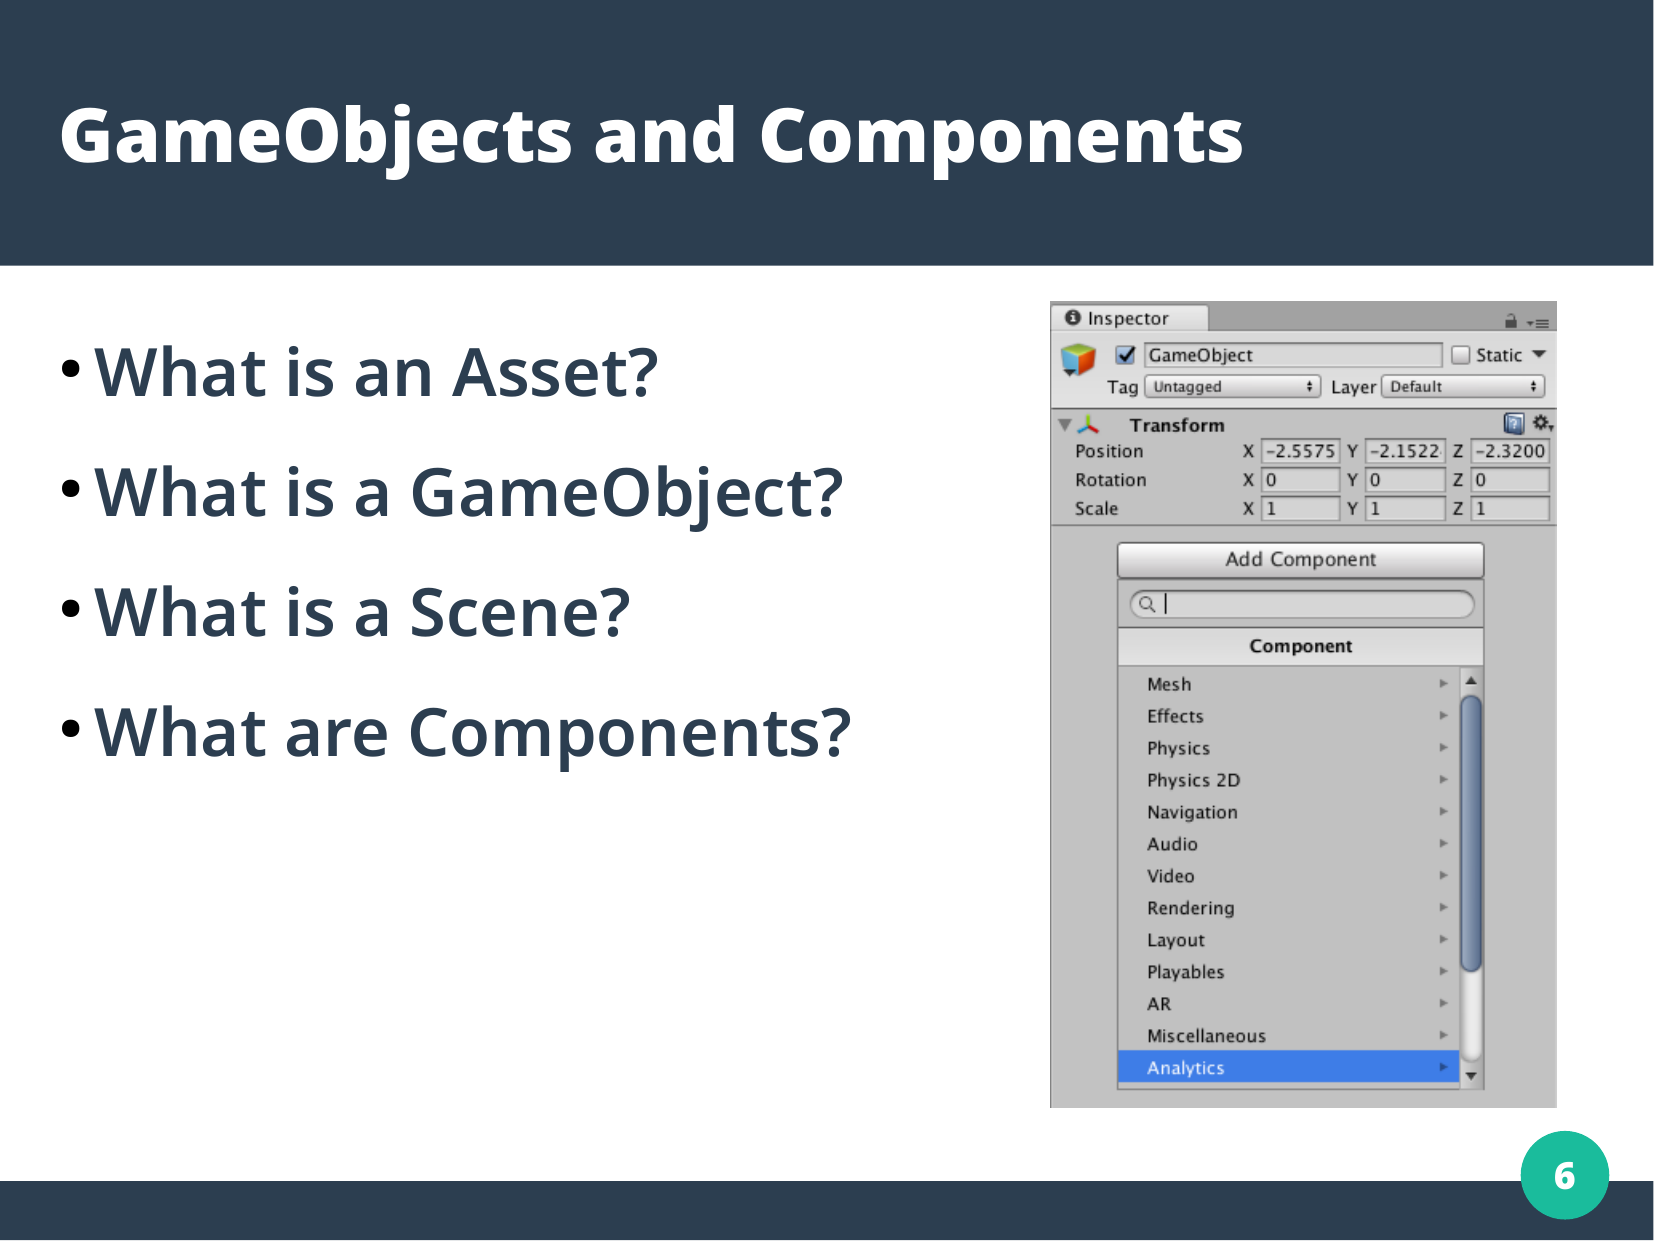

# GameObjects and Components
What is an Asset?
What is a GameObject?
What is a Scene?
What are Components?
6